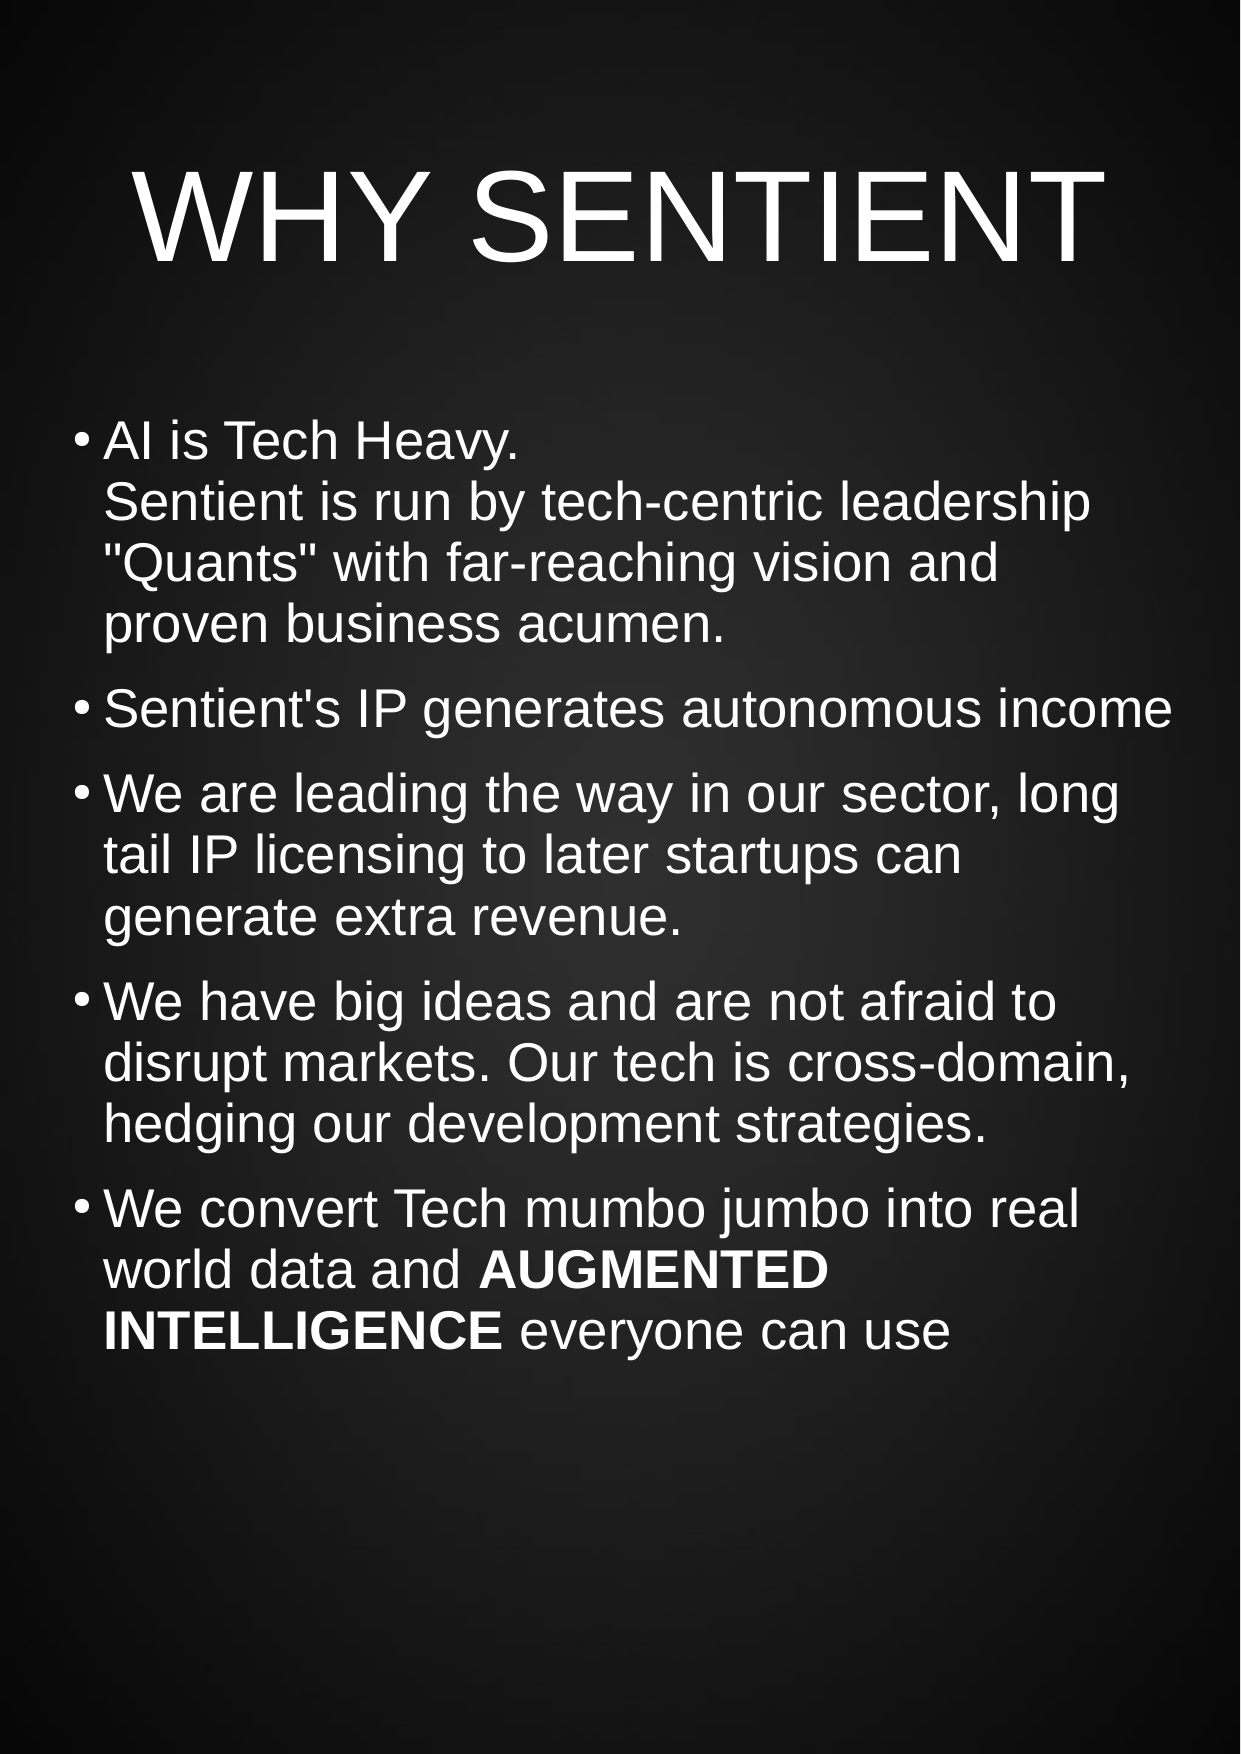

# WHY SENTIENT
AI is Tech Heavy.
Sentient is run by tech-centric leadership "Quants" with far-reaching vision and proven business acumen.
Sentient's IP generates autonomous income
We are leading the way in our sector, long tail IP licensing to later startups can generate extra revenue.
We have big ideas and are not afraid to disrupt markets. Our tech is cross-domain, hedging our development strategies.
We convert Tech mumbo jumbo into real world data and AUGMENTED INTELLIGENCE everyone can use